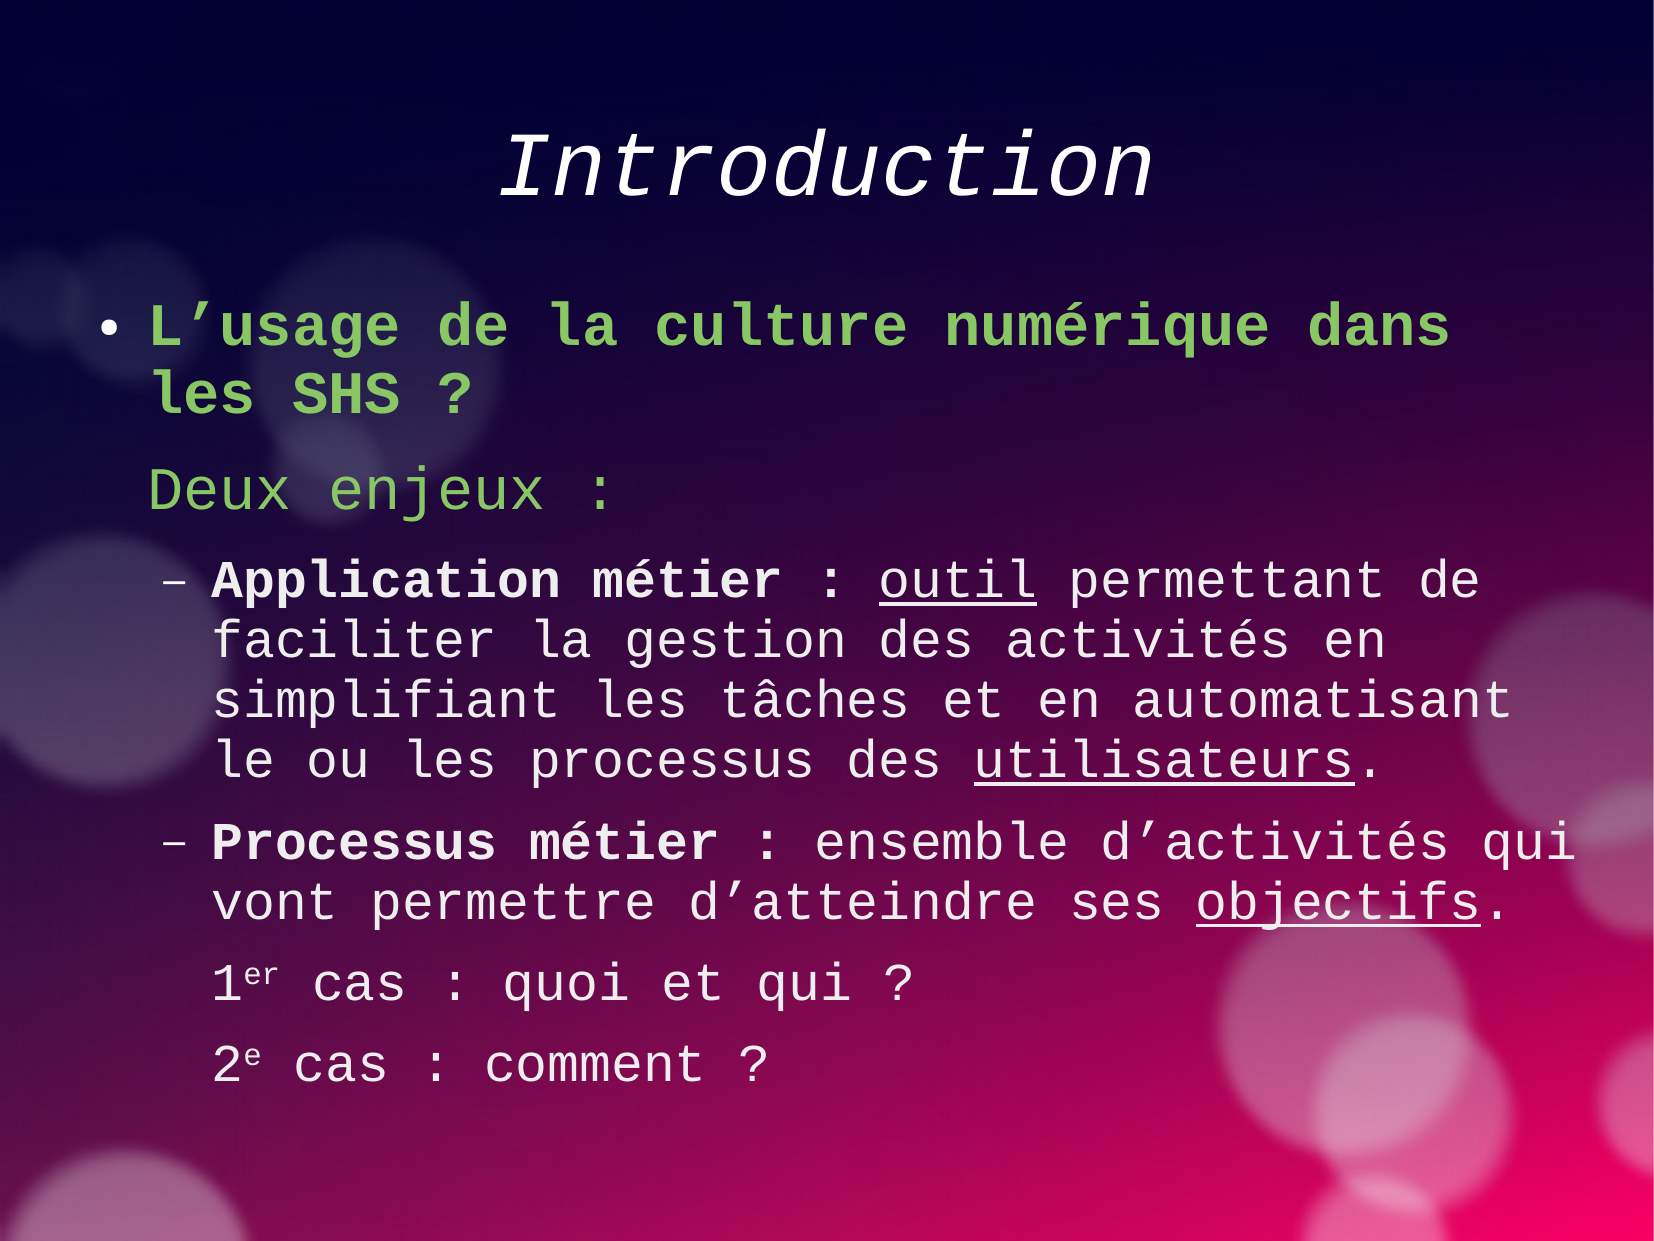

# Introduction
L’usage de la culture numérique dans les SHS ?
Deux enjeux :
Application métier : outil permettant de faciliter la gestion des activités en simplifiant les tâches et en automatisant le ou les processus des utilisateurs.
Processus métier : ensemble d’activités qui vont permettre d’atteindre ses objectifs.
1er cas : quoi et qui ?
2e cas : comment ?